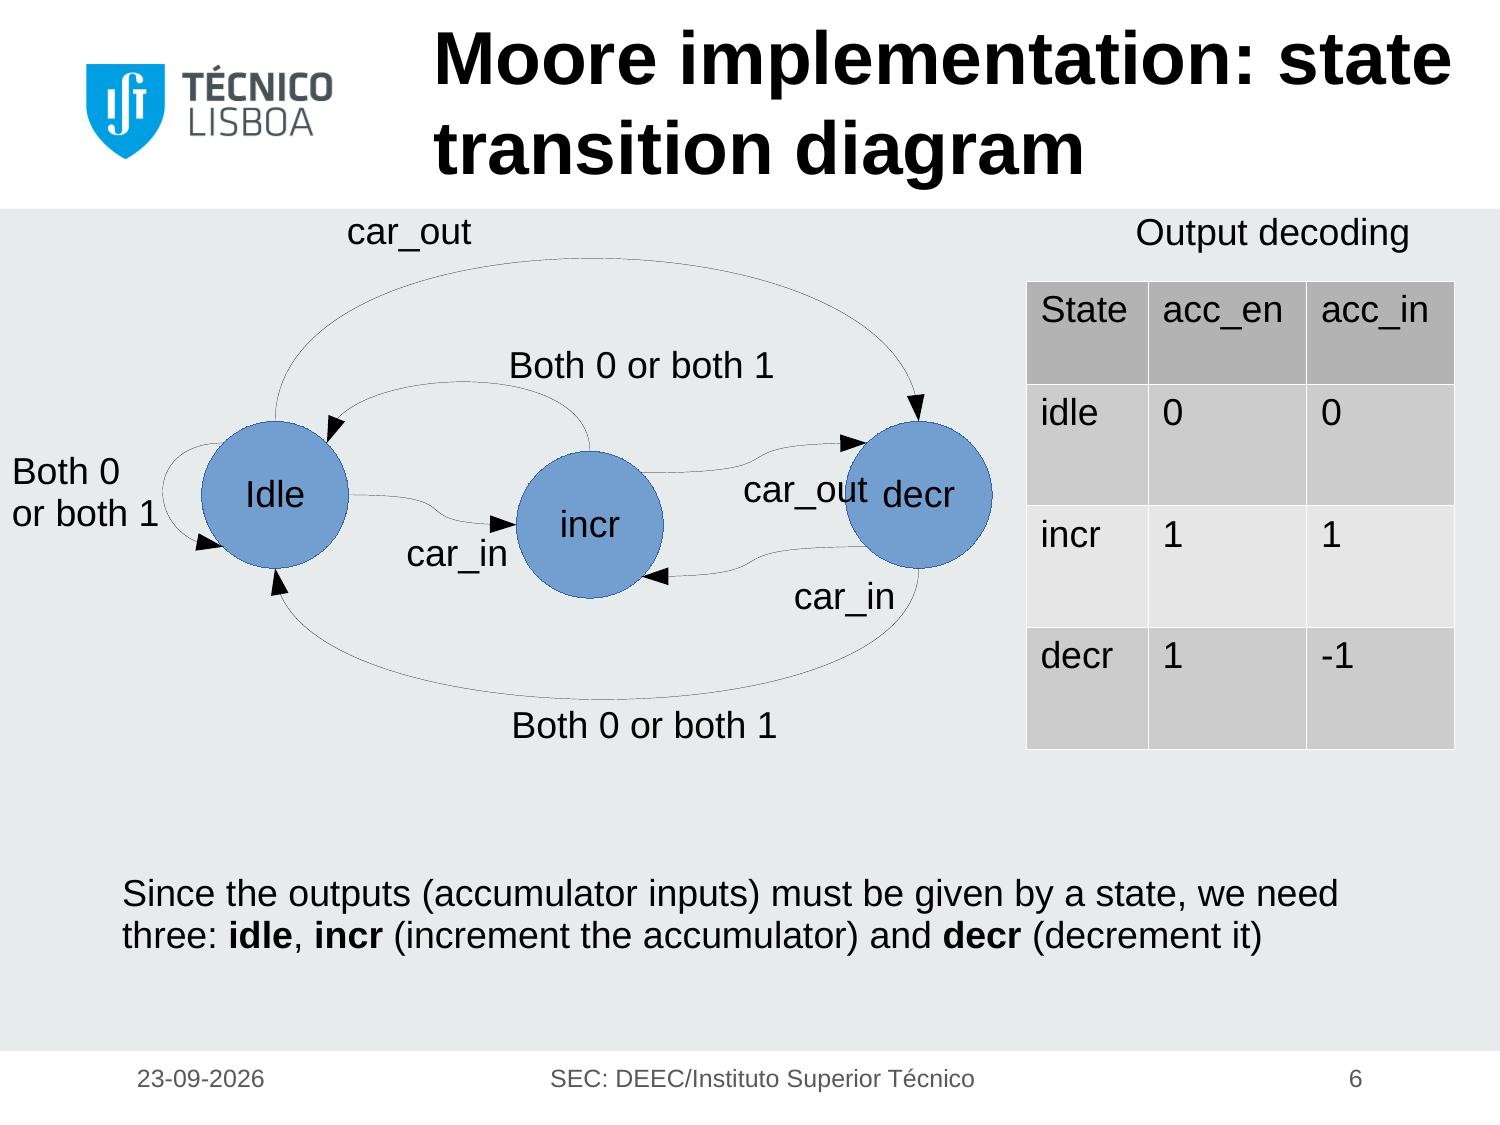

# Moore implementation: state transition diagram
car_out
Output decoding
| State | acc\_en | acc\_in |
| --- | --- | --- |
| idle | 0 | 0 |
| incr | 1 | 1 |
| decr | 1 | -1 |
Both 0 or both 1
Idle
decr
Both 0 or both 1
incr
car_out
car_in
car_in
Both 0 or both 1
Since the outputs (accumulator inputs) must be given by a state, we need three: idle, incr (increment the accumulator) and decr (decrement it)
6